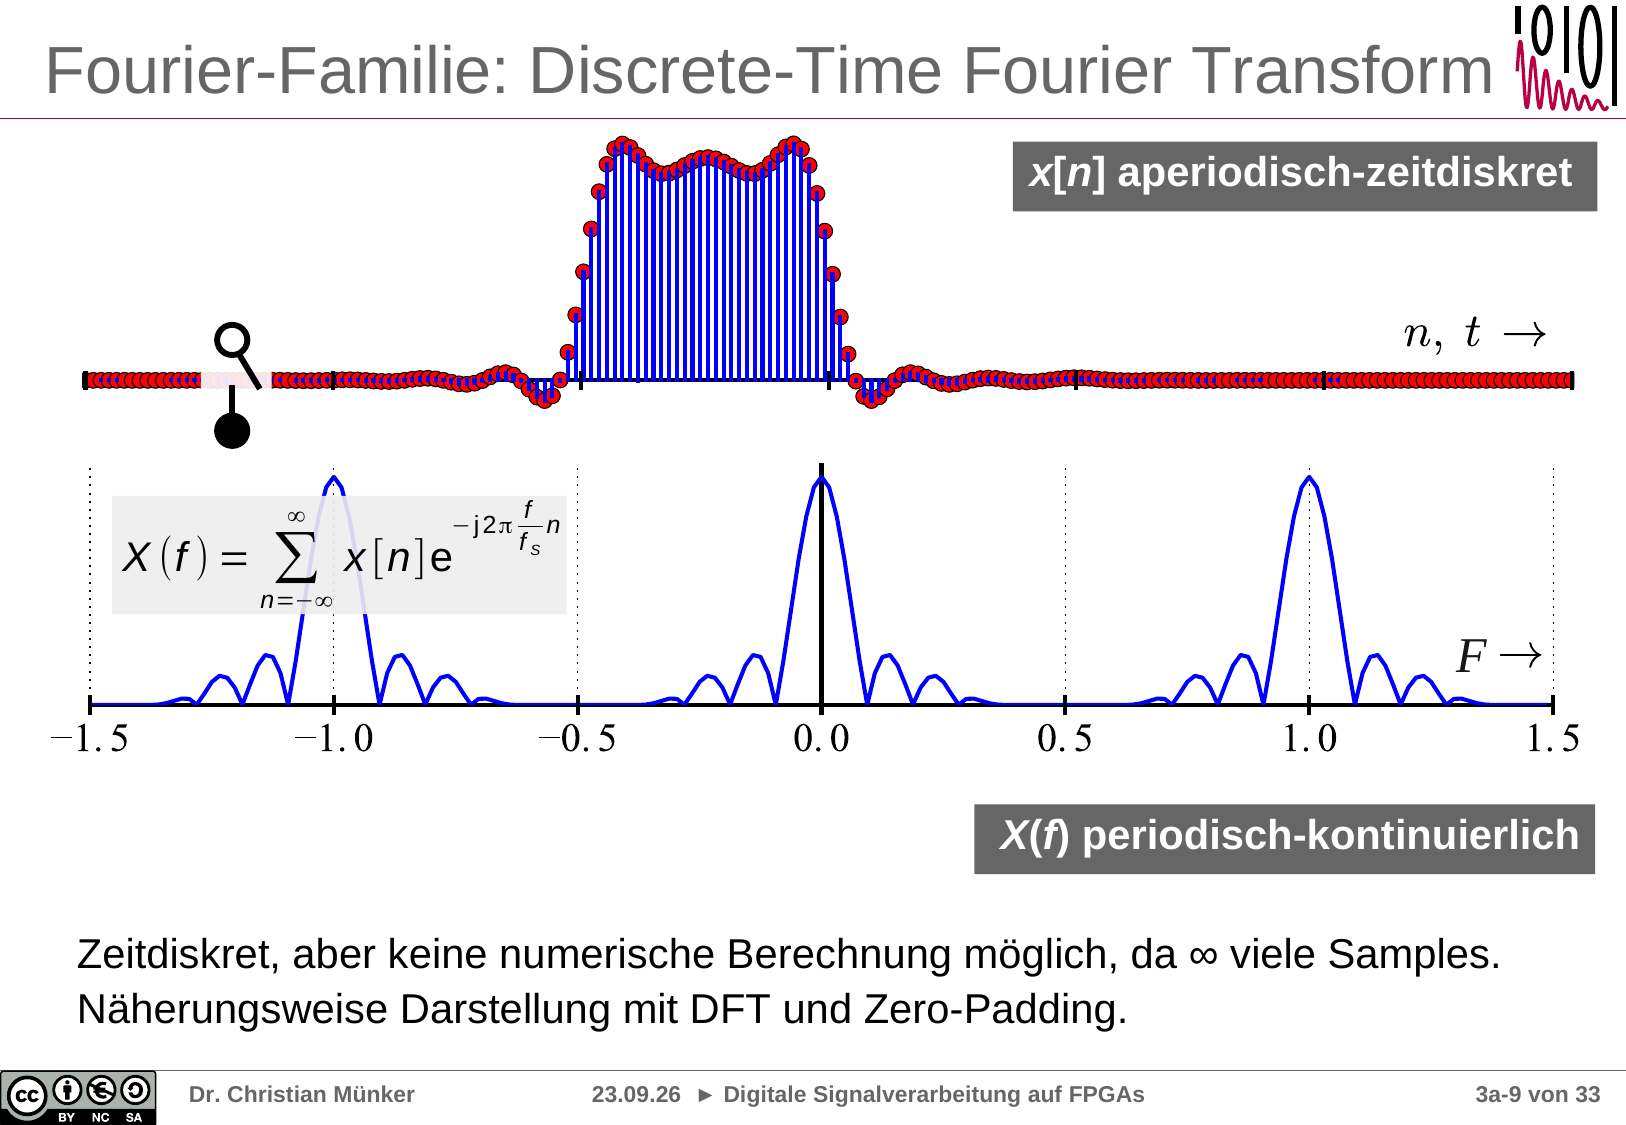

# Fourier-Familie: Discrete-Time Fourier Transform
x[n] aperiodisch-zeitdiskret
F
X(f) periodisch-kontinuierlich
Zeitdiskret, aber keine numerische Berechnung möglich, da ∞ viele Samples. Näherungsweise Darstellung mit DFT und Zero-Padding.